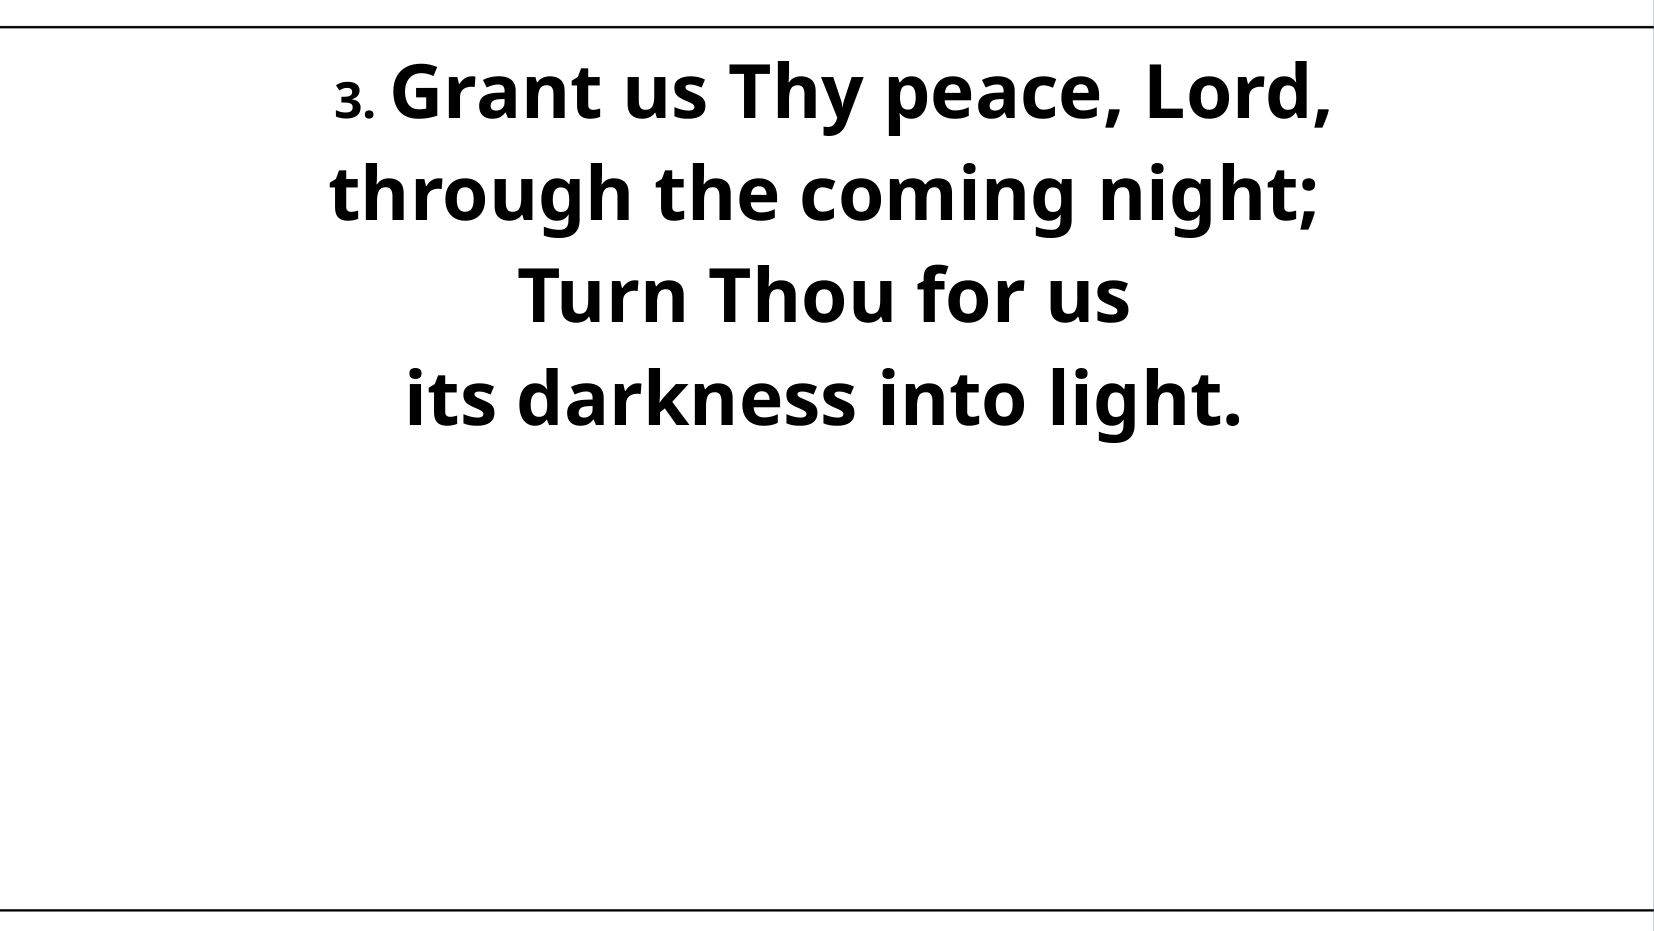

3.	Grant us Thy peace, Lord,
through the coming night;
Turn Thou for us
its darkness into light.